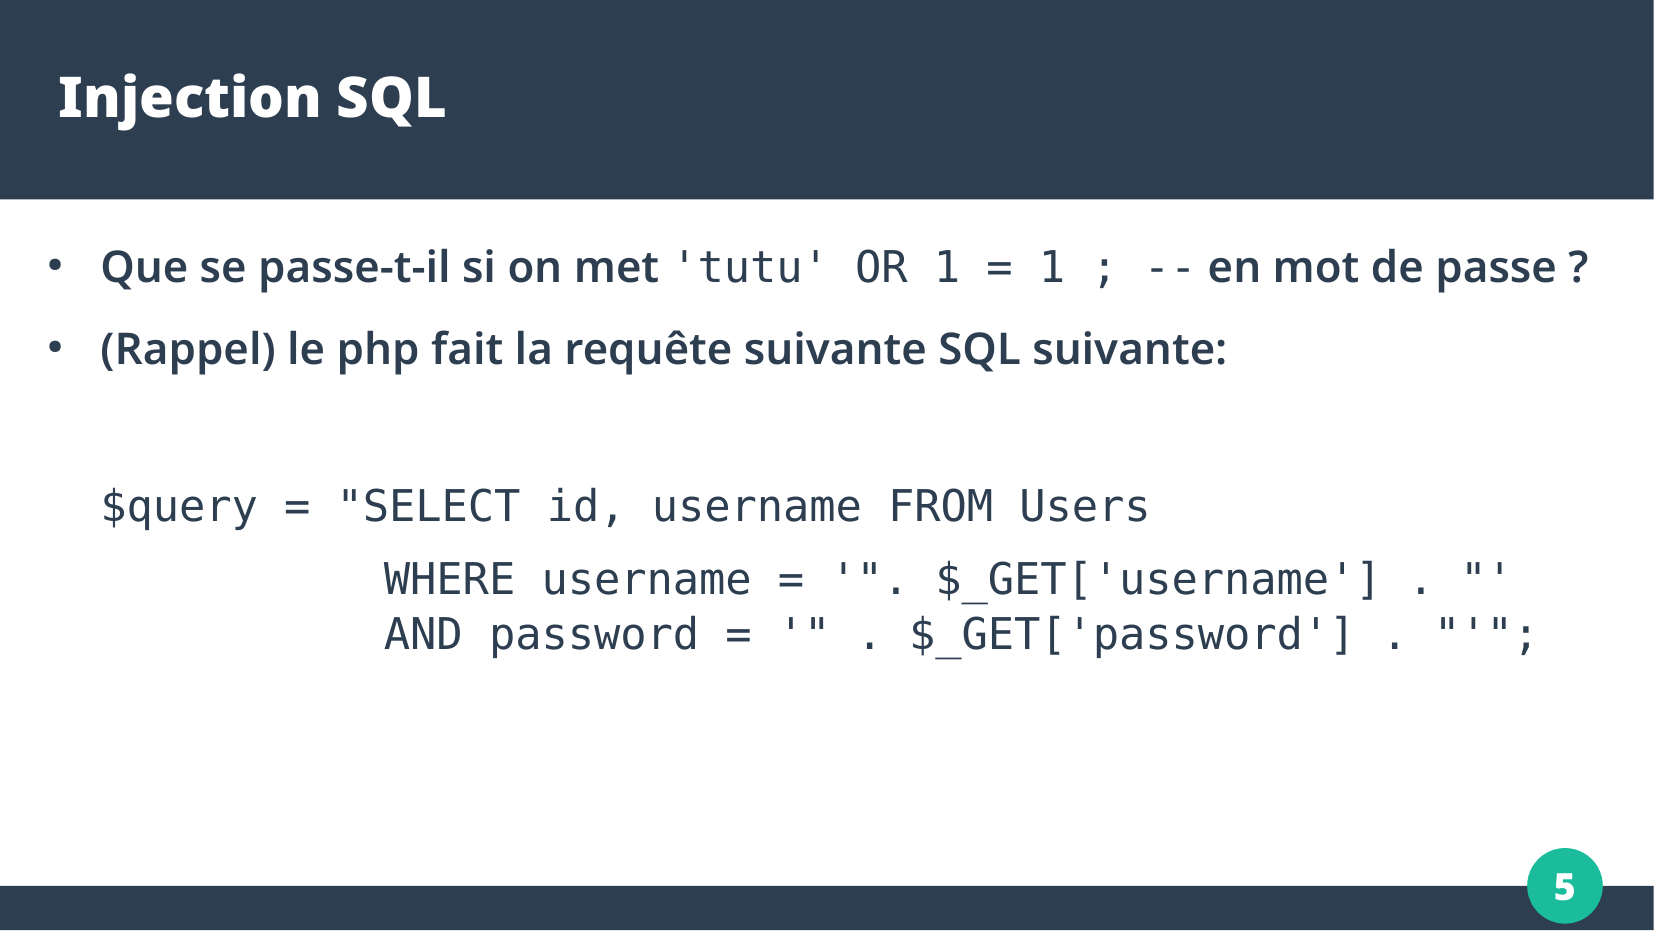

# Injection SQL
Que se passe-t-il si on met 'tutu' OR 1 = 1 ; -- en mot de passe ?
(Rappel) le php fait la requête suivante SQL suivante:
$query = "SELECT id, username FROM Users
WHERE username = '". $_GET['username'] . "'
AND password = '" . $_GET['password'] . "'";